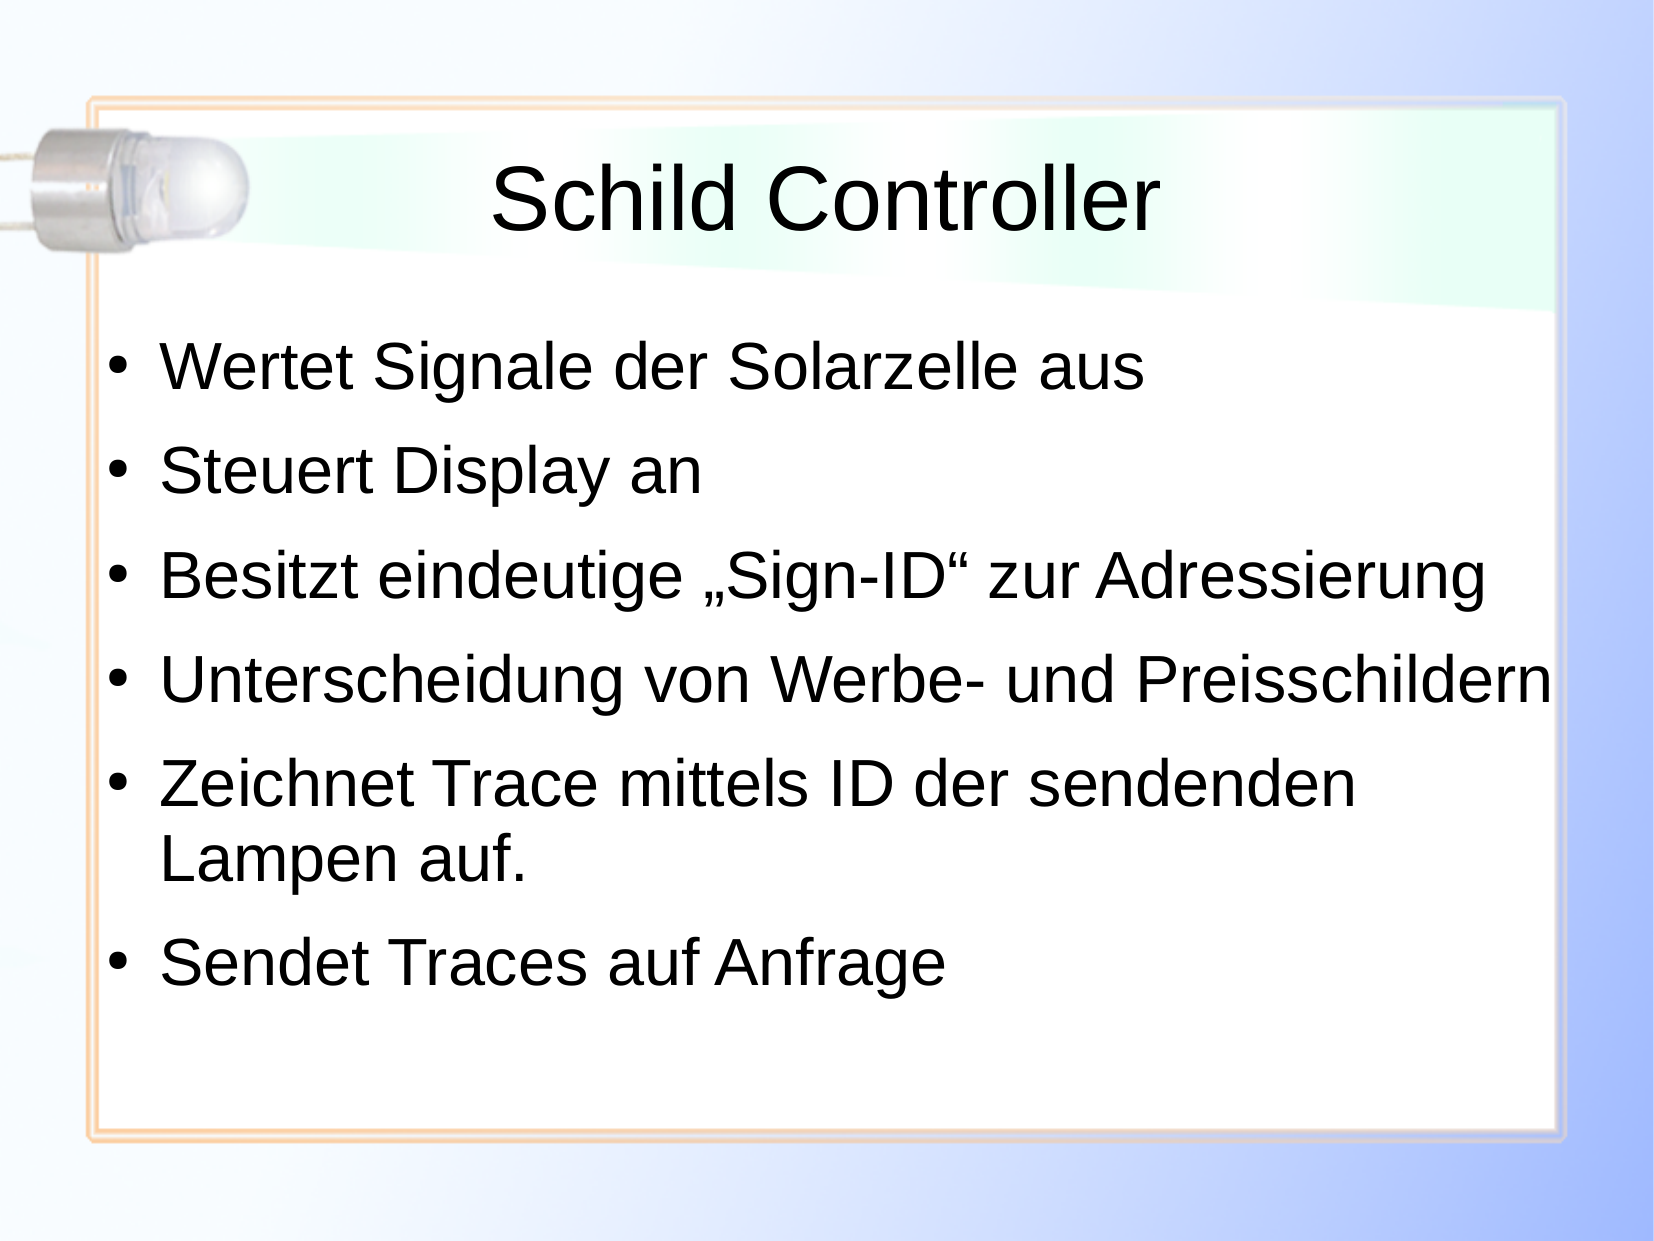

# Schild Controller
Wertet Signale der Solarzelle aus
Steuert Display an
Besitzt eindeutige „Sign-ID“ zur Adressierung
Unterscheidung von Werbe- und Preisschildern
Zeichnet Trace mittels ID der sendenden Lampen auf.
Sendet Traces auf Anfrage